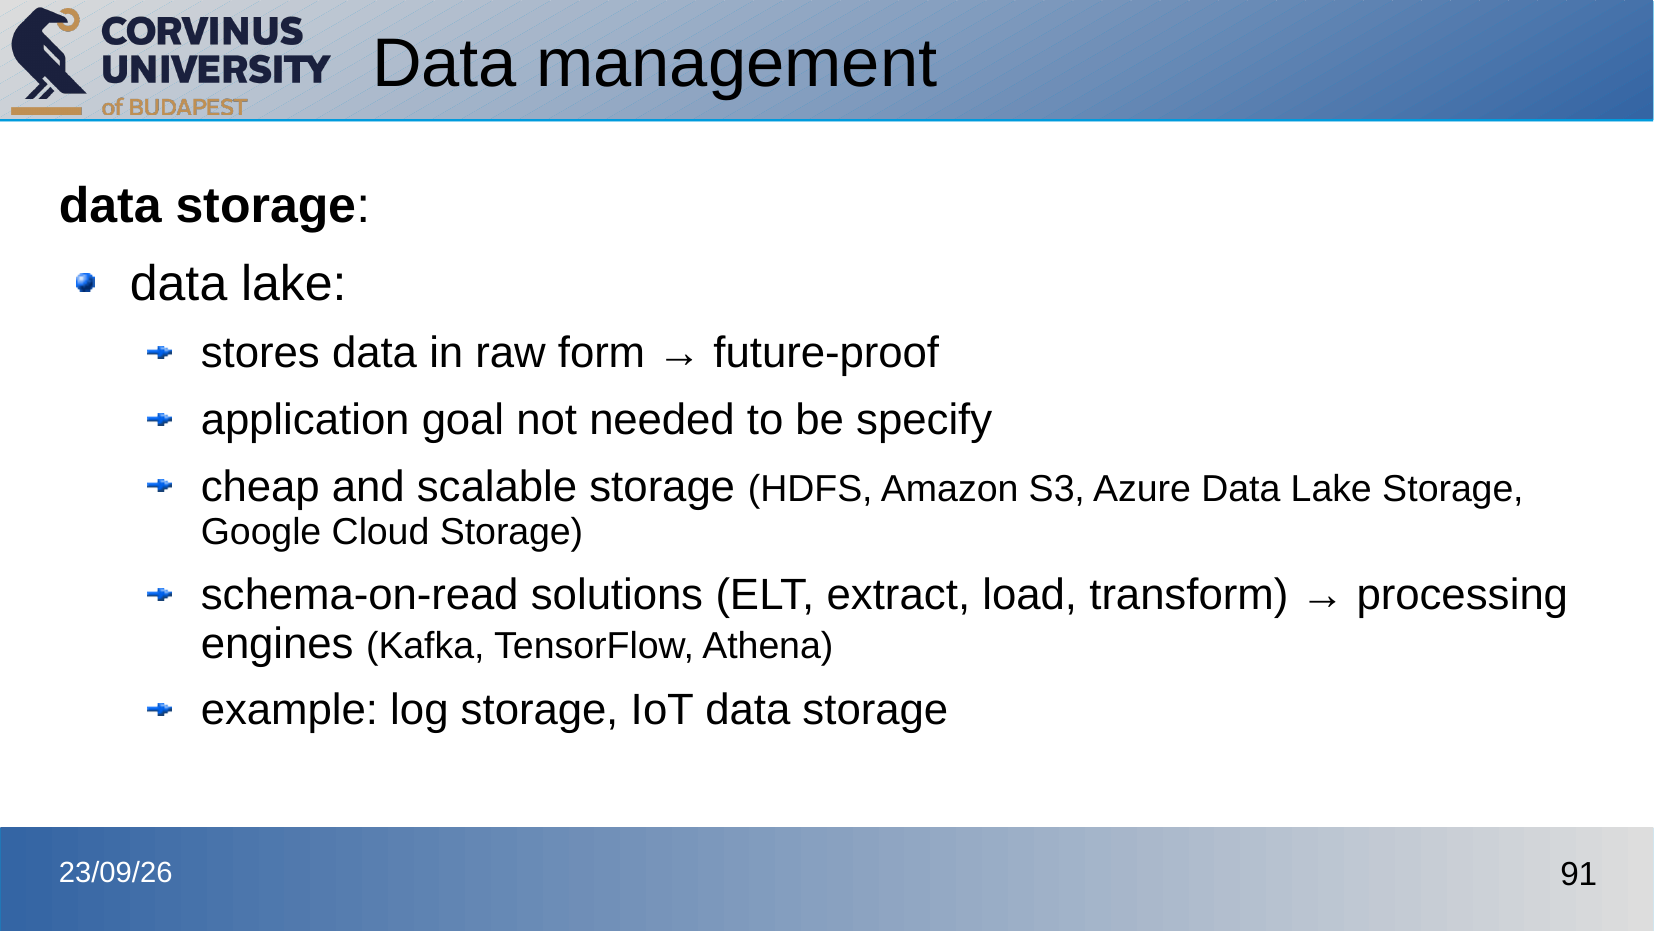

# Data management
data storage:
data lake:
stores data in raw form → future-proof
application goal not needed to be specify
cheap and scalable storage (HDFS, Amazon S3, Azure Data Lake Storage, Google Cloud Storage)
schema-on-read solutions (ELT, extract, load, transform) → processing engines (Kafka, TensorFlow, Athena)
example: log storage, IoT data storage